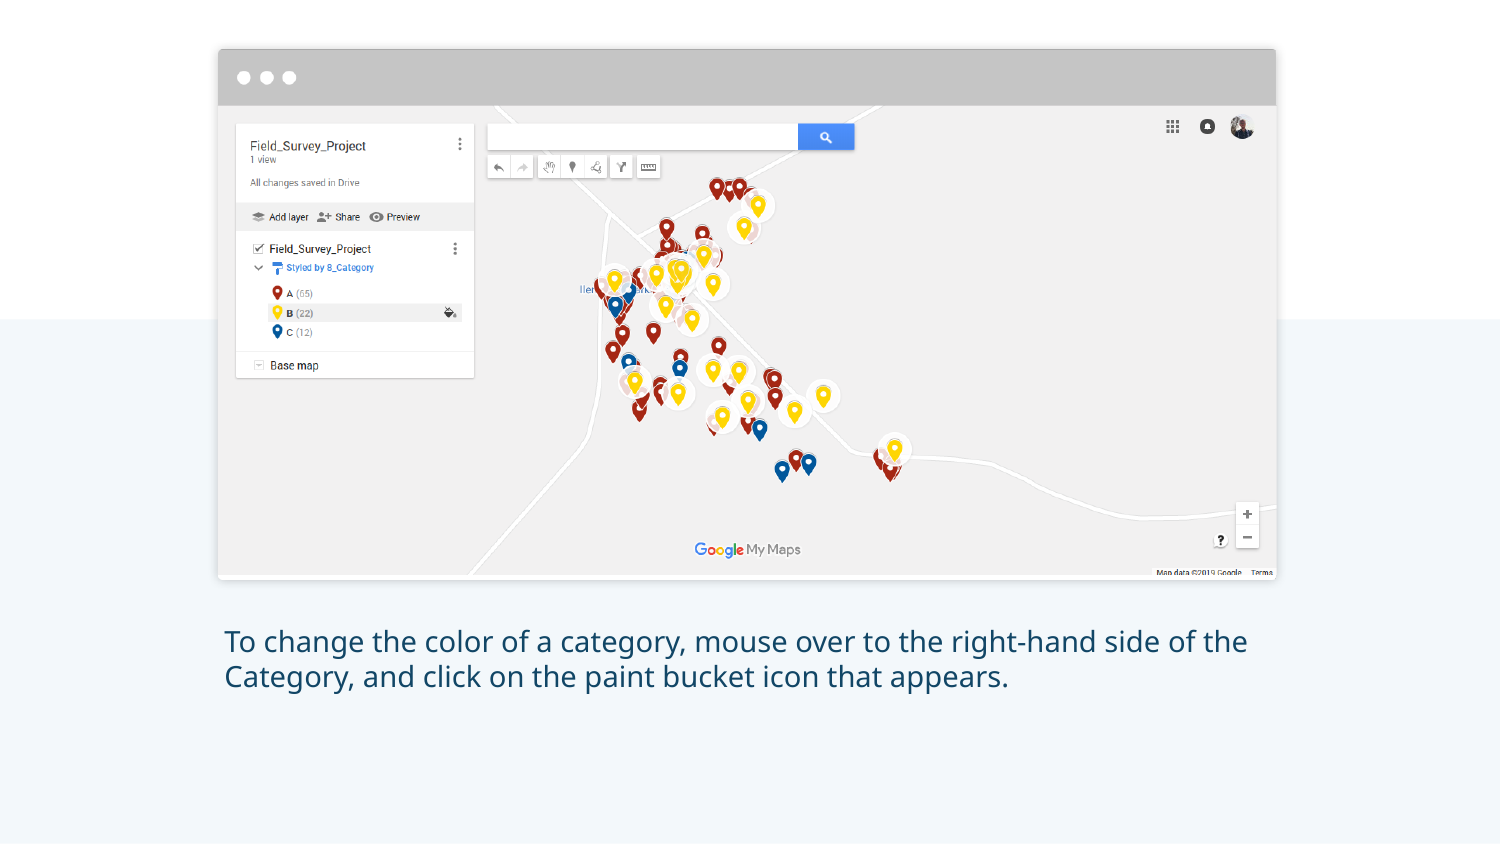

To change the color of a category, mouse over to the right-hand side of the Category, and click on the paint bucket icon that appears.